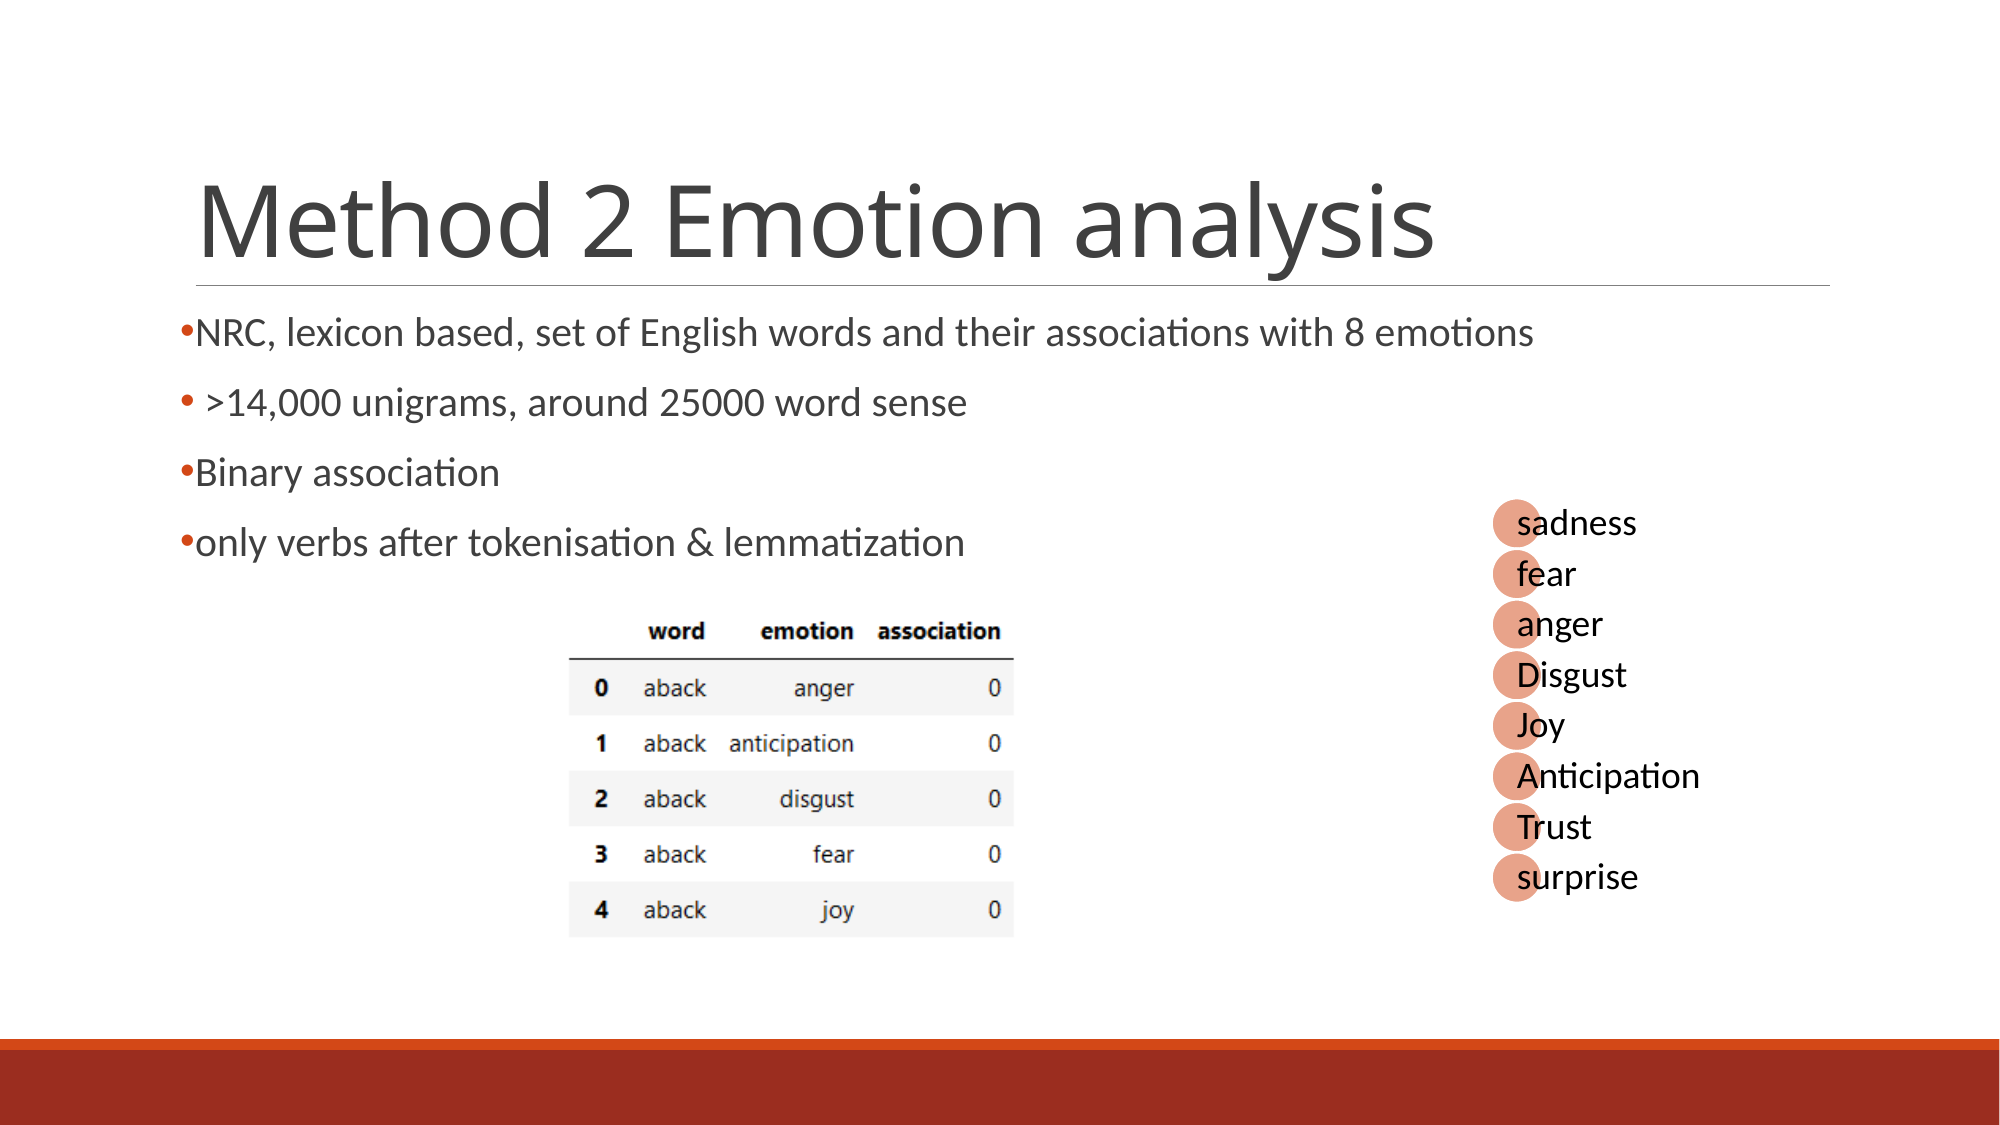

# Method 2 Emotion analysis
NRC, lexicon based, set of English words and their associations with 8 emotions
 >14,000 unigrams, around 25000 word sense
Binary association
only verbs after tokenisation & lemmatization
sadness
fear
anger
Disgust
Joy
Anticipation
Trust
surprise